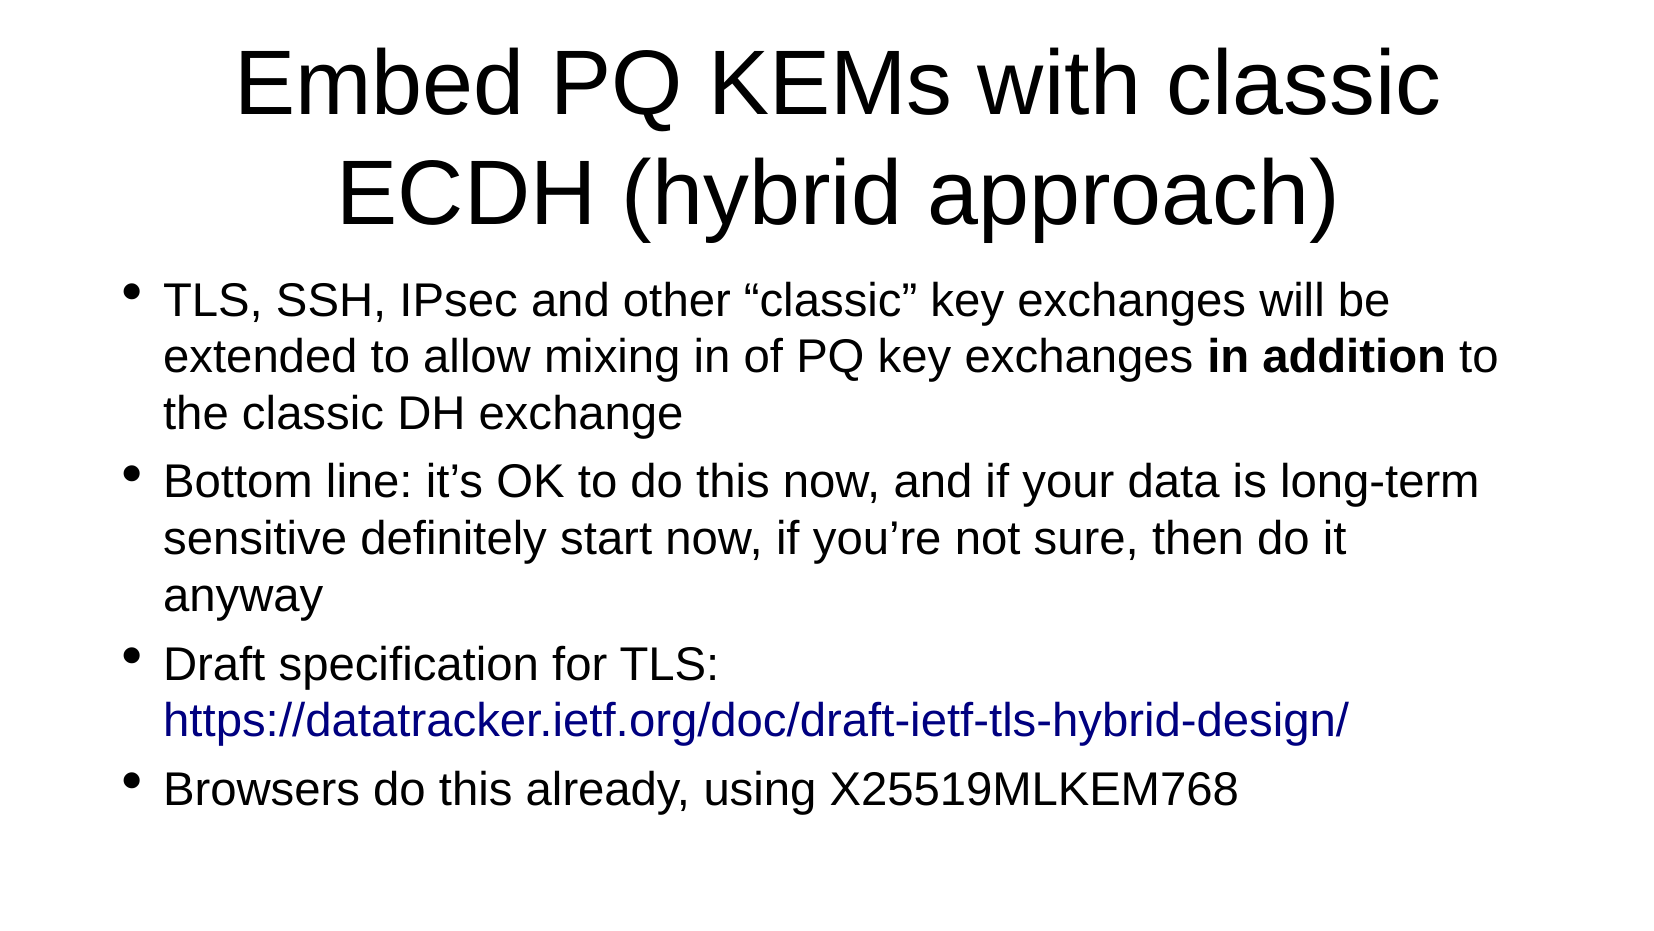

# Embed PQ KEMs with classic ECDH (hybrid approach)
TLS, SSH, IPsec and other “classic” key exchanges will be extended to allow mixing in of PQ key exchanges in addition to the classic DH exchange
Bottom line: it’s OK to do this now, and if your data is long-term sensitive definitely start now, if you’re not sure, then do it anyway
Draft specification for TLS: https://datatracker.ietf.org/doc/draft-ietf-tls-hybrid-design/
Browsers do this already, using X25519MLKEM768